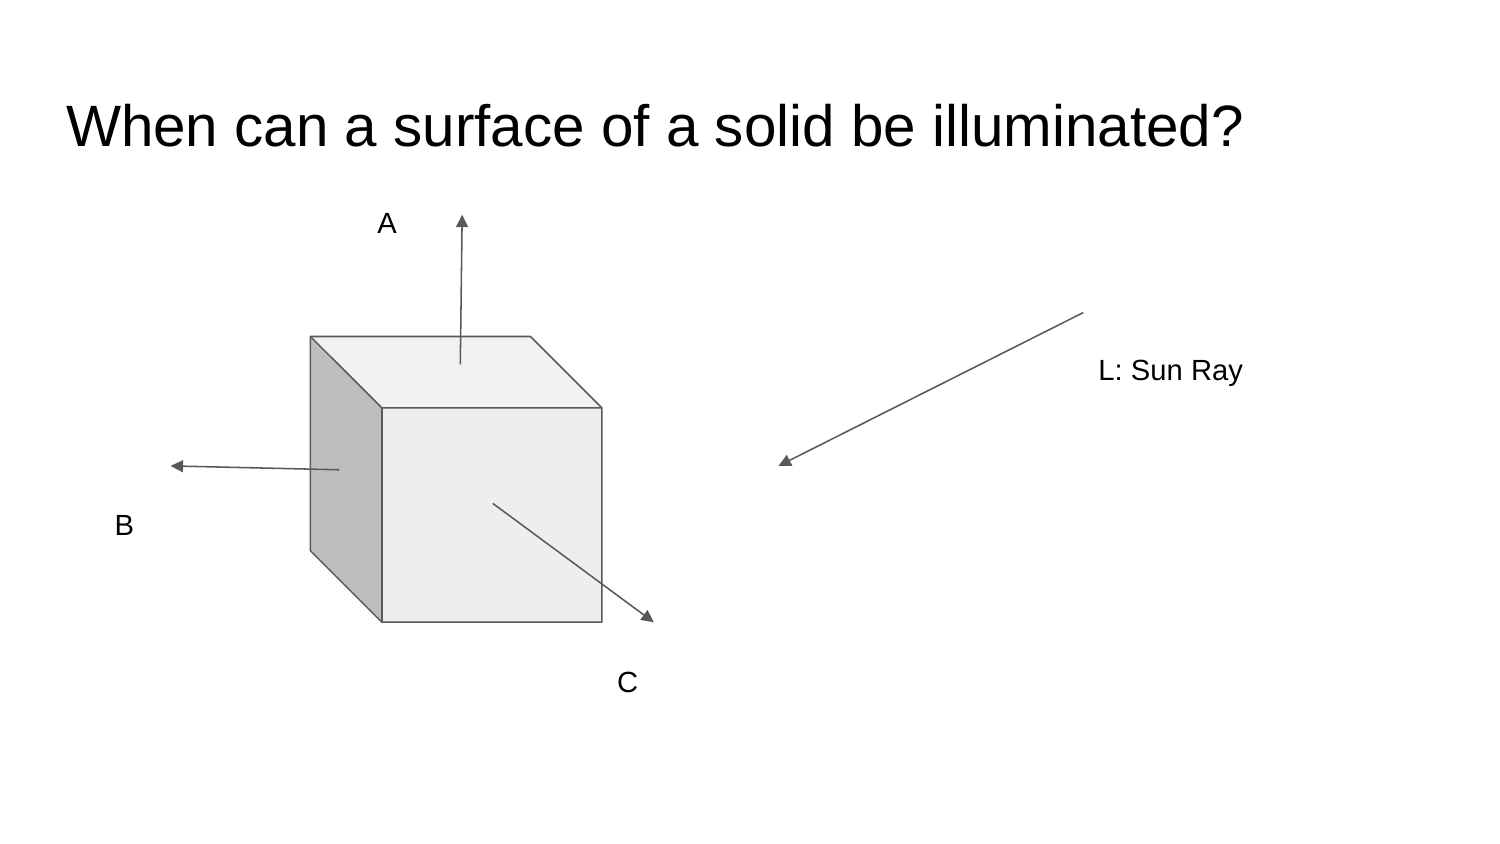

# When can a surface of a solid be illuminated?
A
L: Sun Ray
B
C